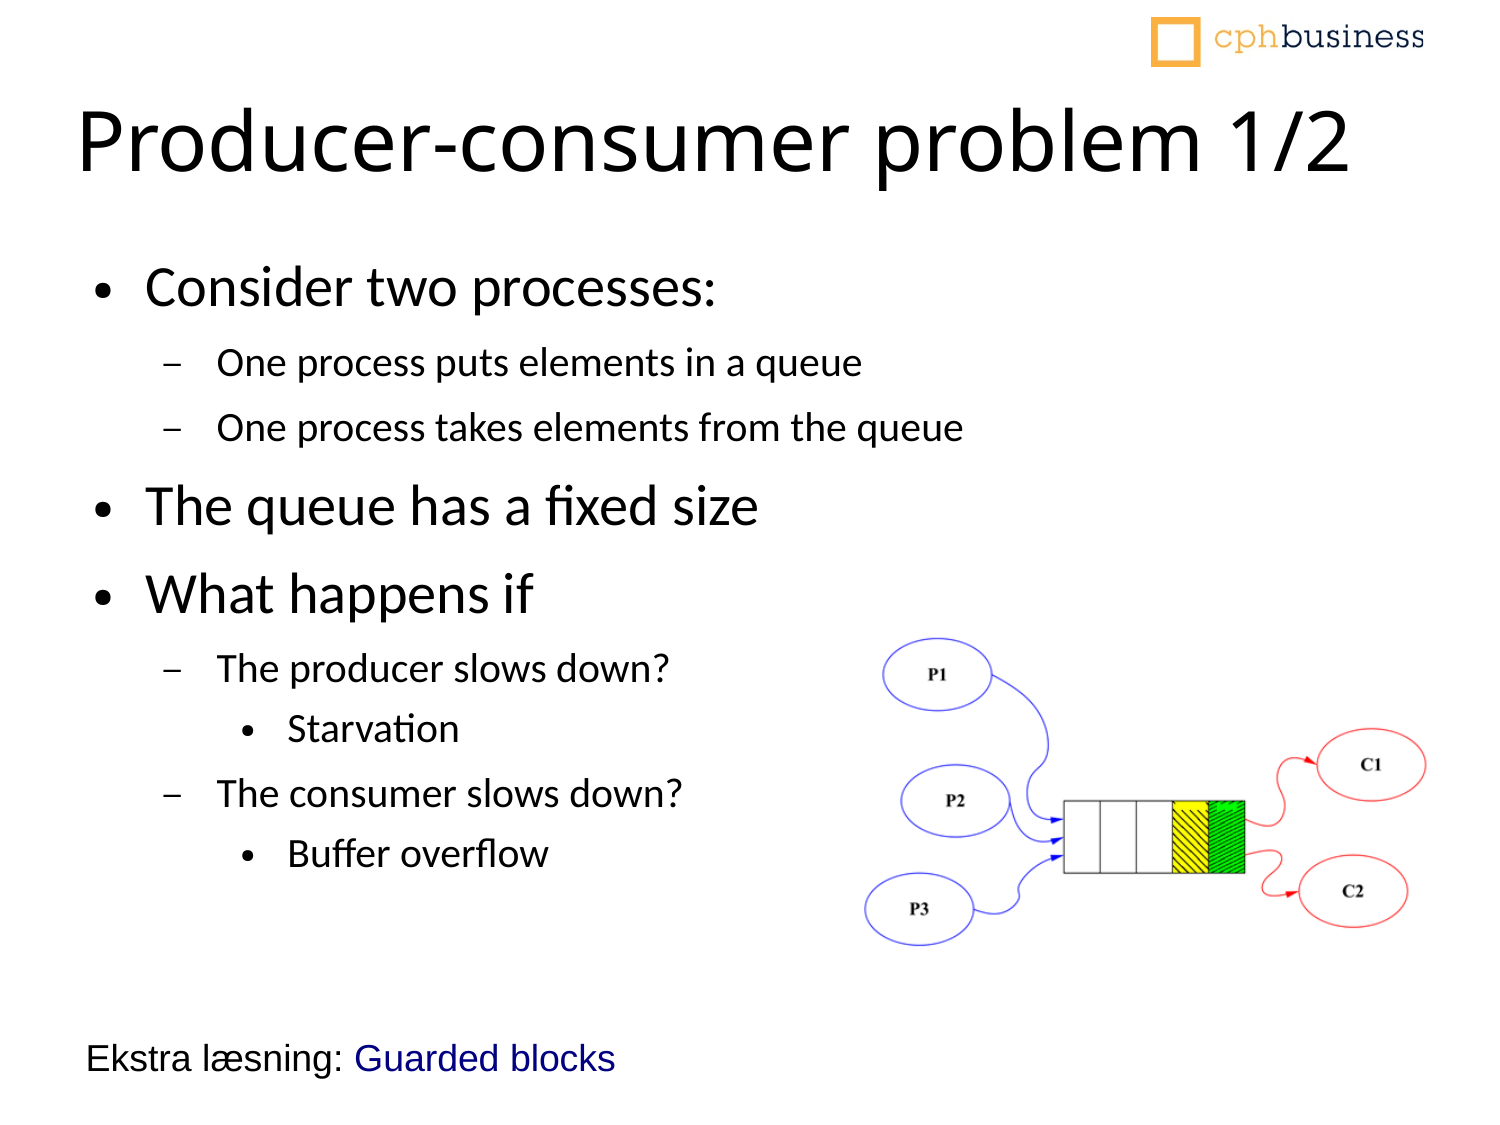

# Producer-consumer problem 1/2
Consider two processes:
One process puts elements in a queue
One process takes elements from the queue
The queue has a fixed size
What happens if
The producer slows down?
Starvation
The consumer slows down?
Buffer overflow
Ekstra læsning: Guarded blocks